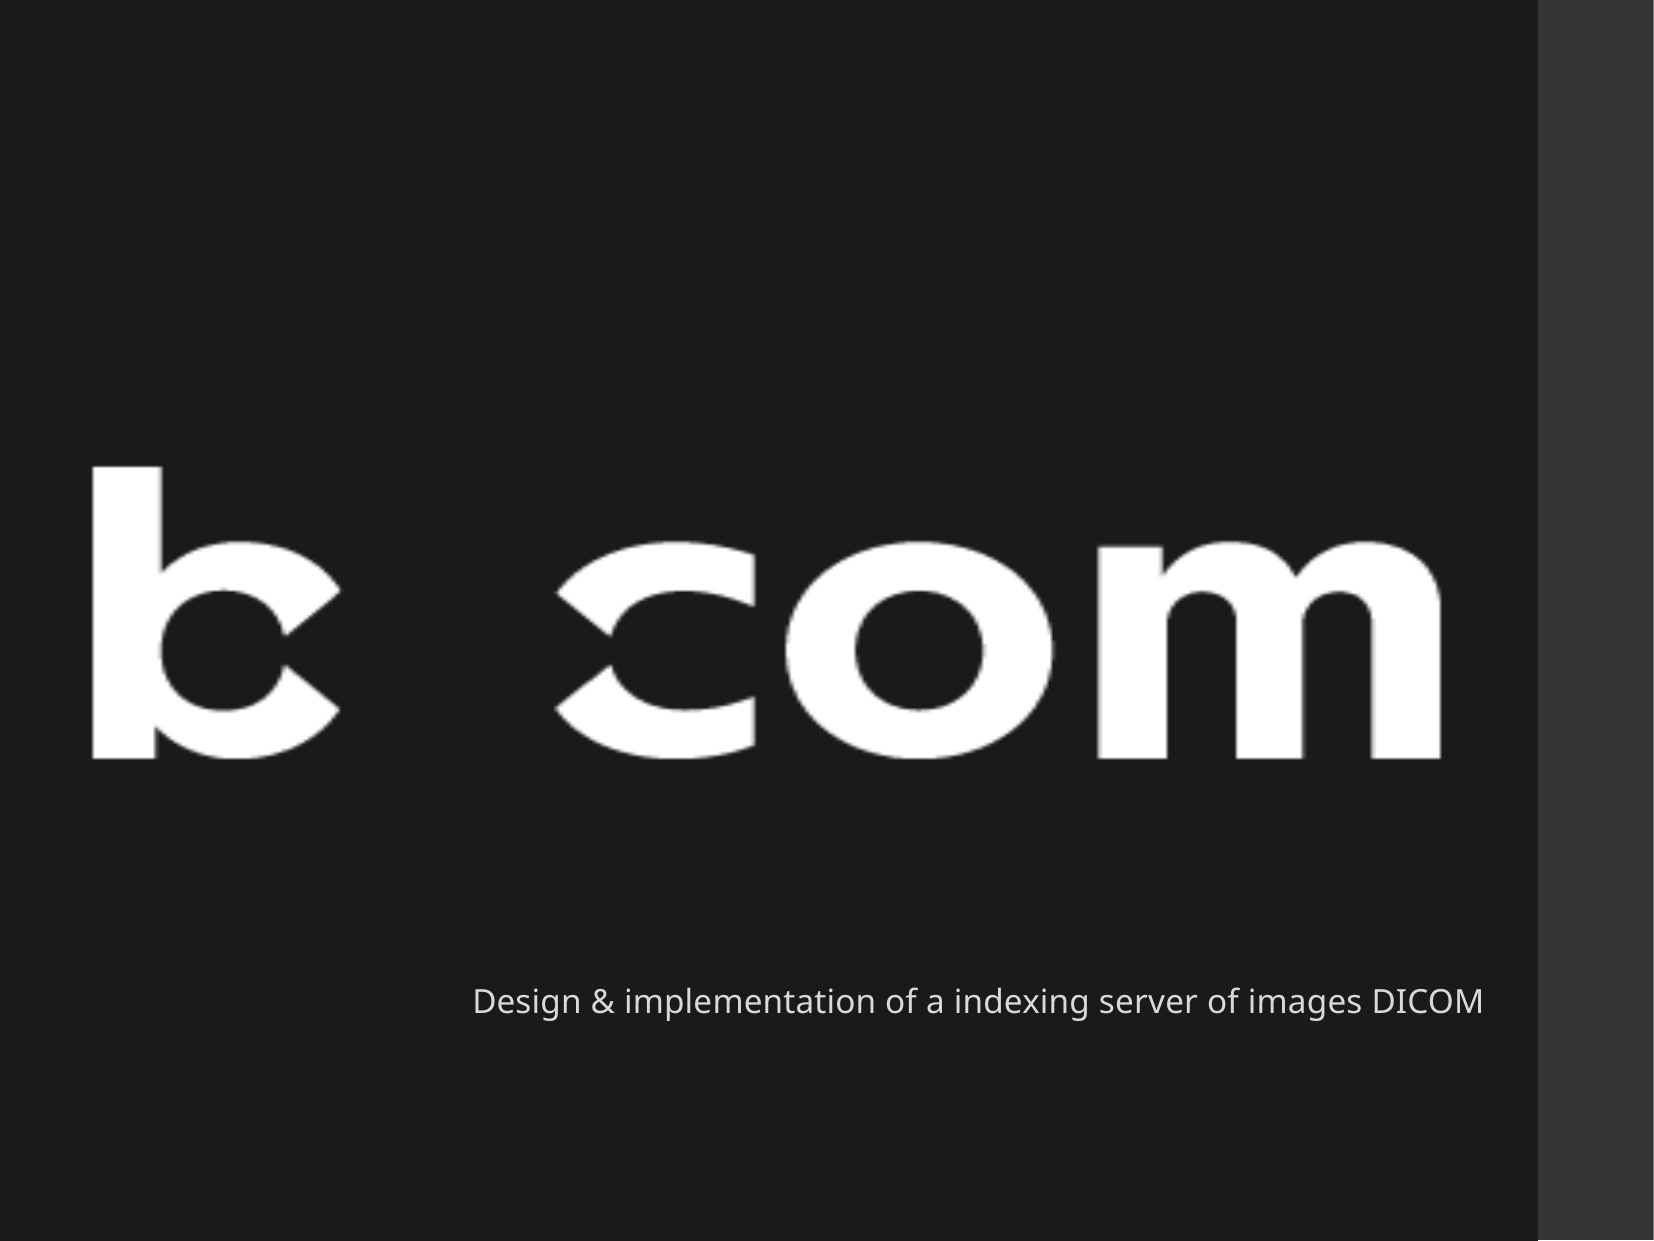

# Design & implementation of a indexing server of images DICOM